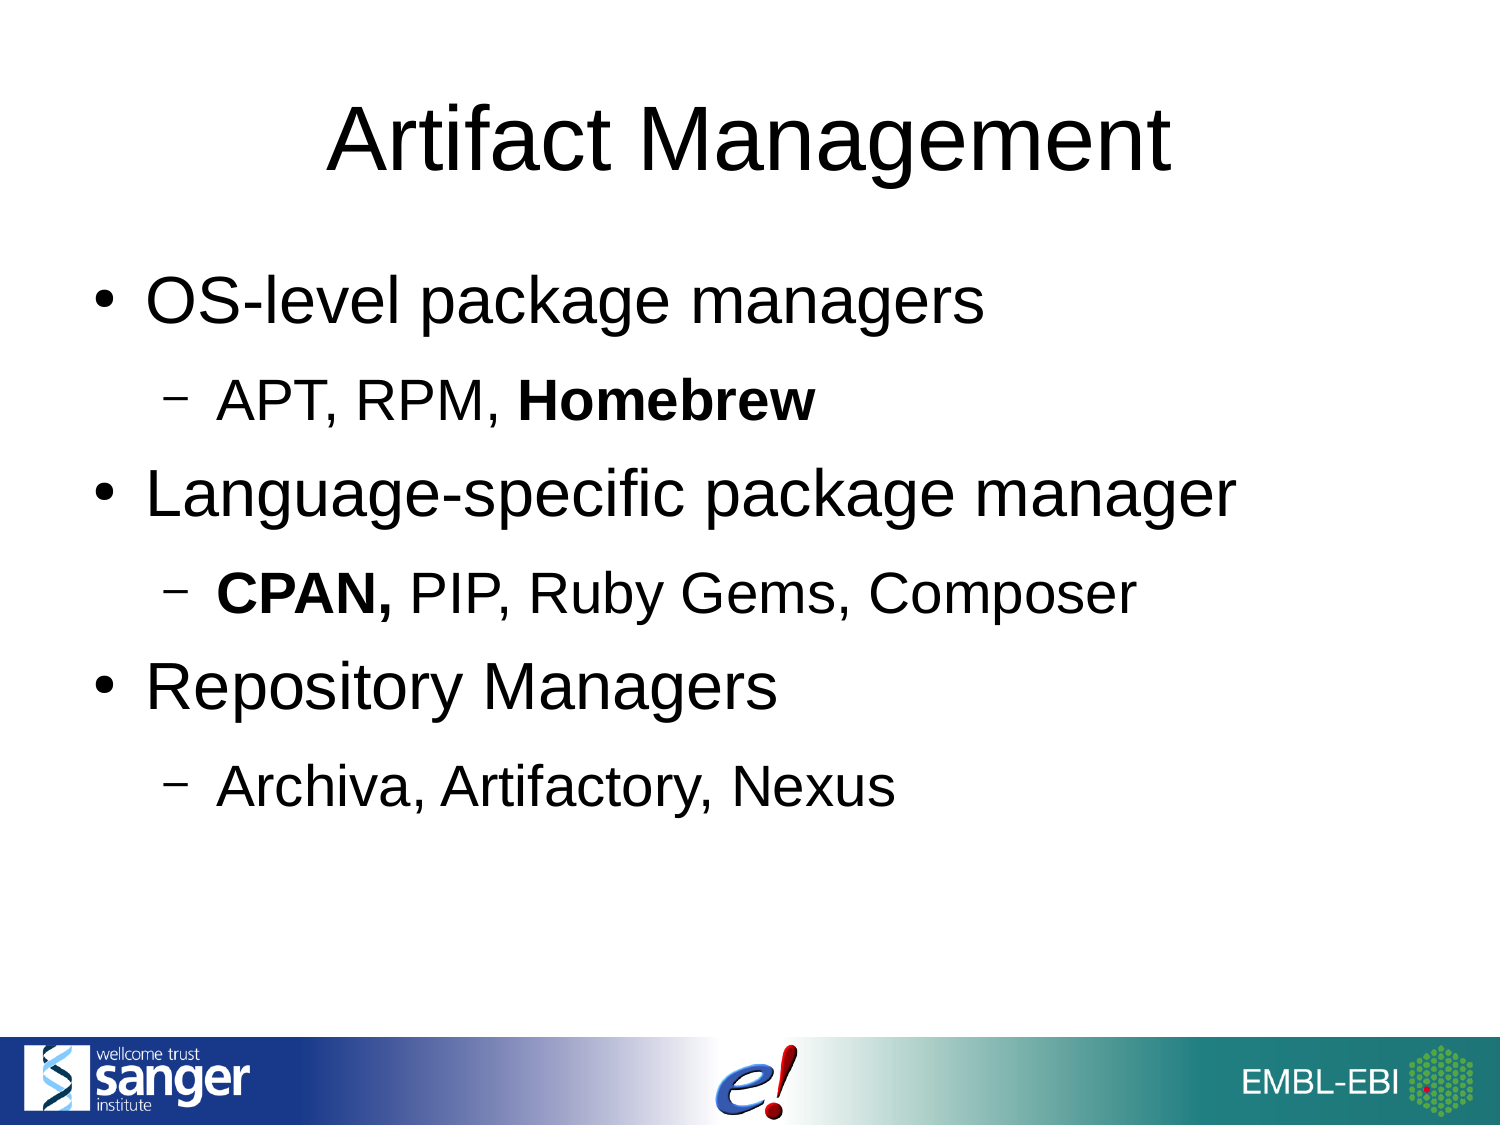

# Artifact Management
OS-level package managers
APT, RPM, Homebrew
Language-specific package manager
CPAN, PIP, Ruby Gems, Composer
Repository Managers
Archiva, Artifactory, Nexus